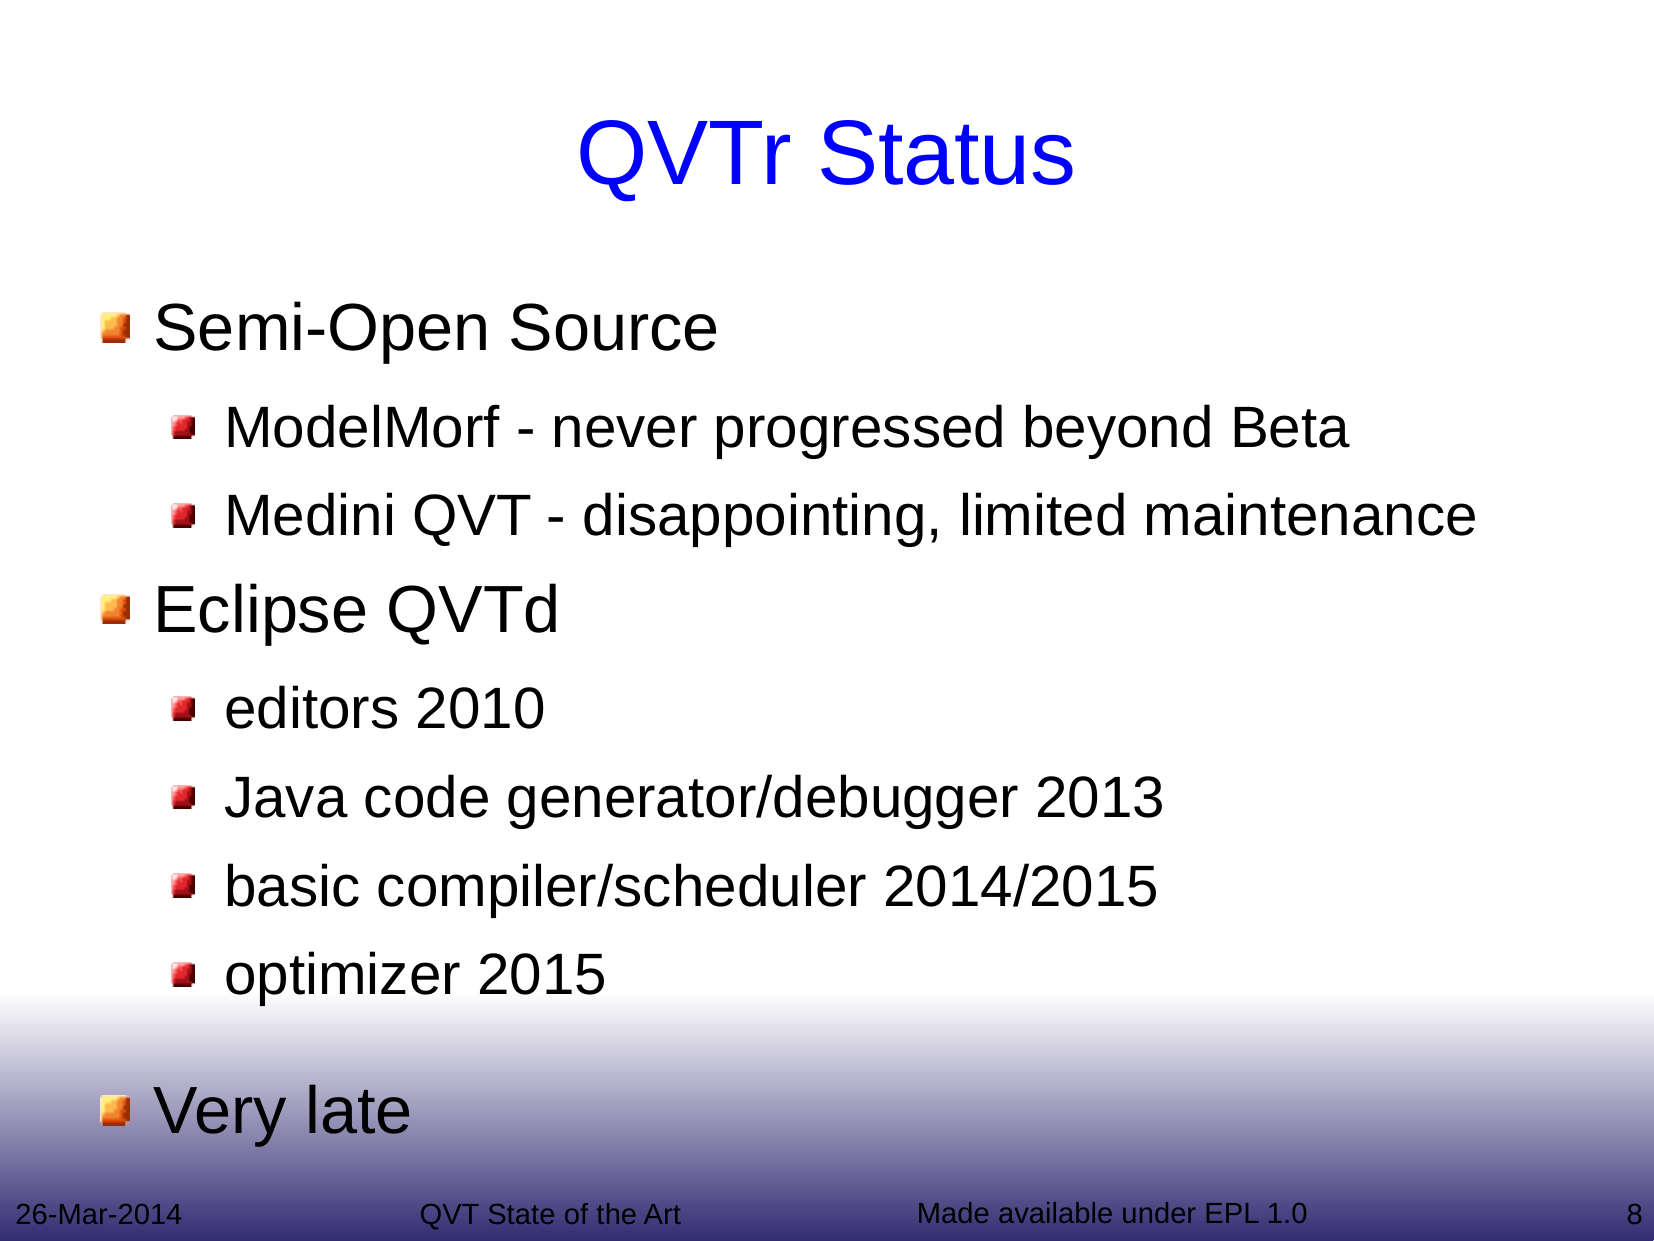

# QVTr Status
Semi-Open Source
ModelMorf - never progressed beyond Beta
Medini QVT - disappointing, limited maintenance
Eclipse QVTd
editors 2010
Java code generator/debugger 2013
basic compiler/scheduler 2014/2015
optimizer 2015
Very late
26-Mar-2014
QVT State of the Art
8